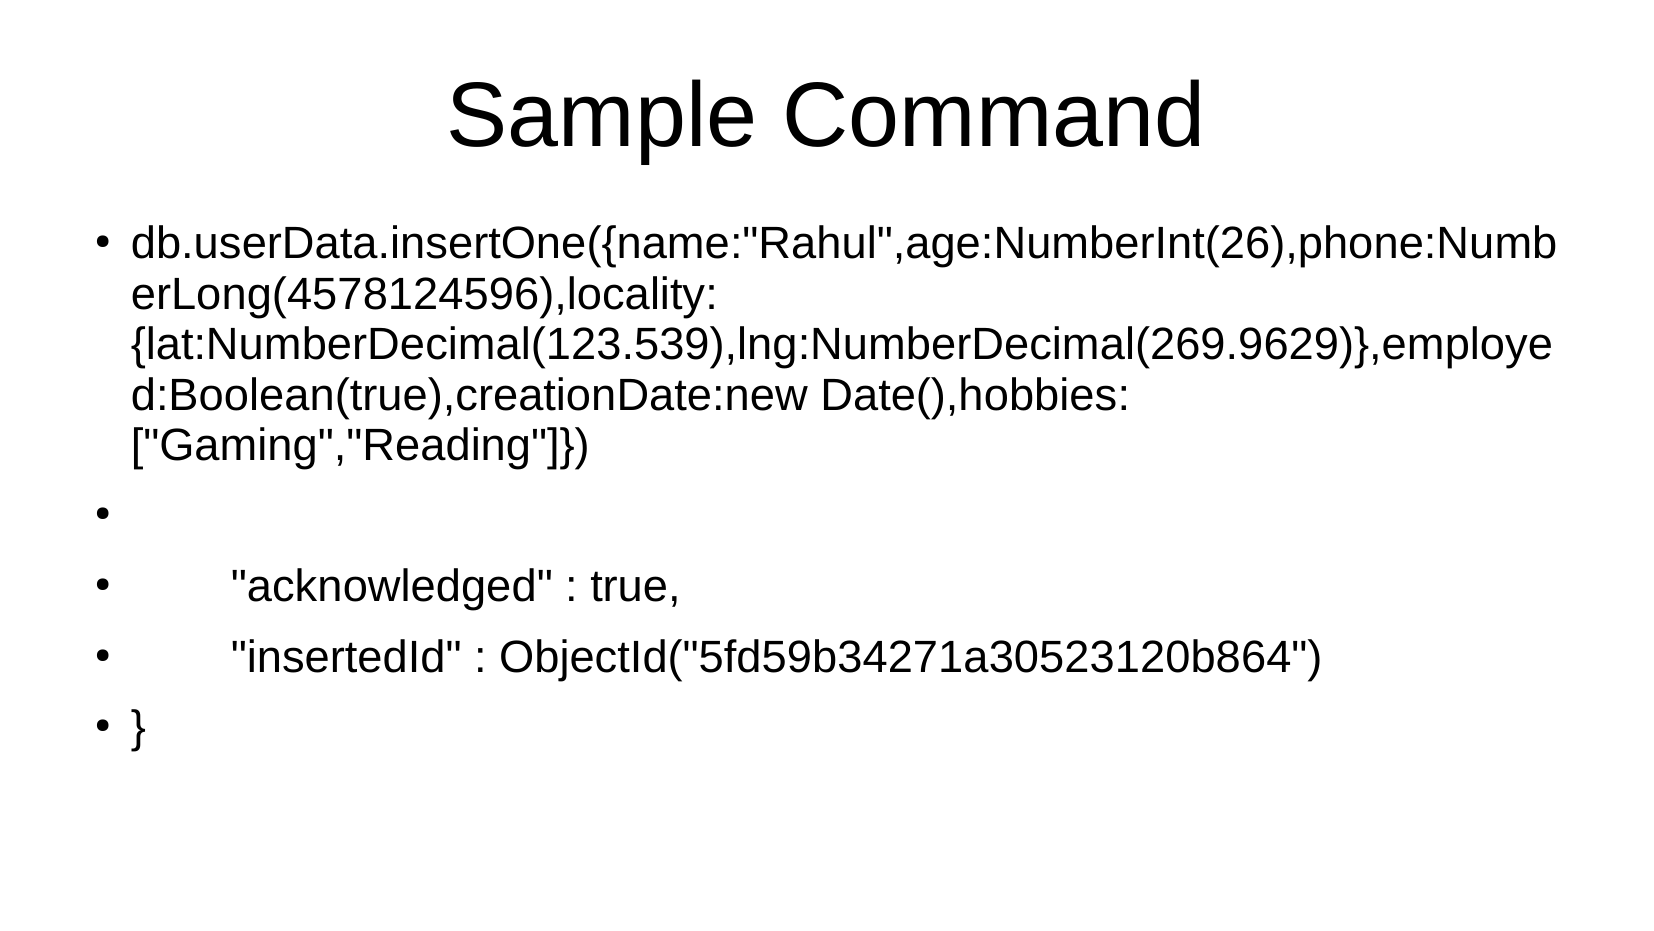

# Sample Command
db.userData.insertOne({name:"Rahul",age:NumberInt(26),phone:NumberLong(4578124596),locality:{lat:NumberDecimal(123.539),lng:NumberDecimal(269.9629)},employed:Boolean(true),creationDate:new Date(),hobbies:["Gaming","Reading"]})
 "acknowledged" : true,
 "insertedId" : ObjectId("5fd59b34271a30523120b864")
}